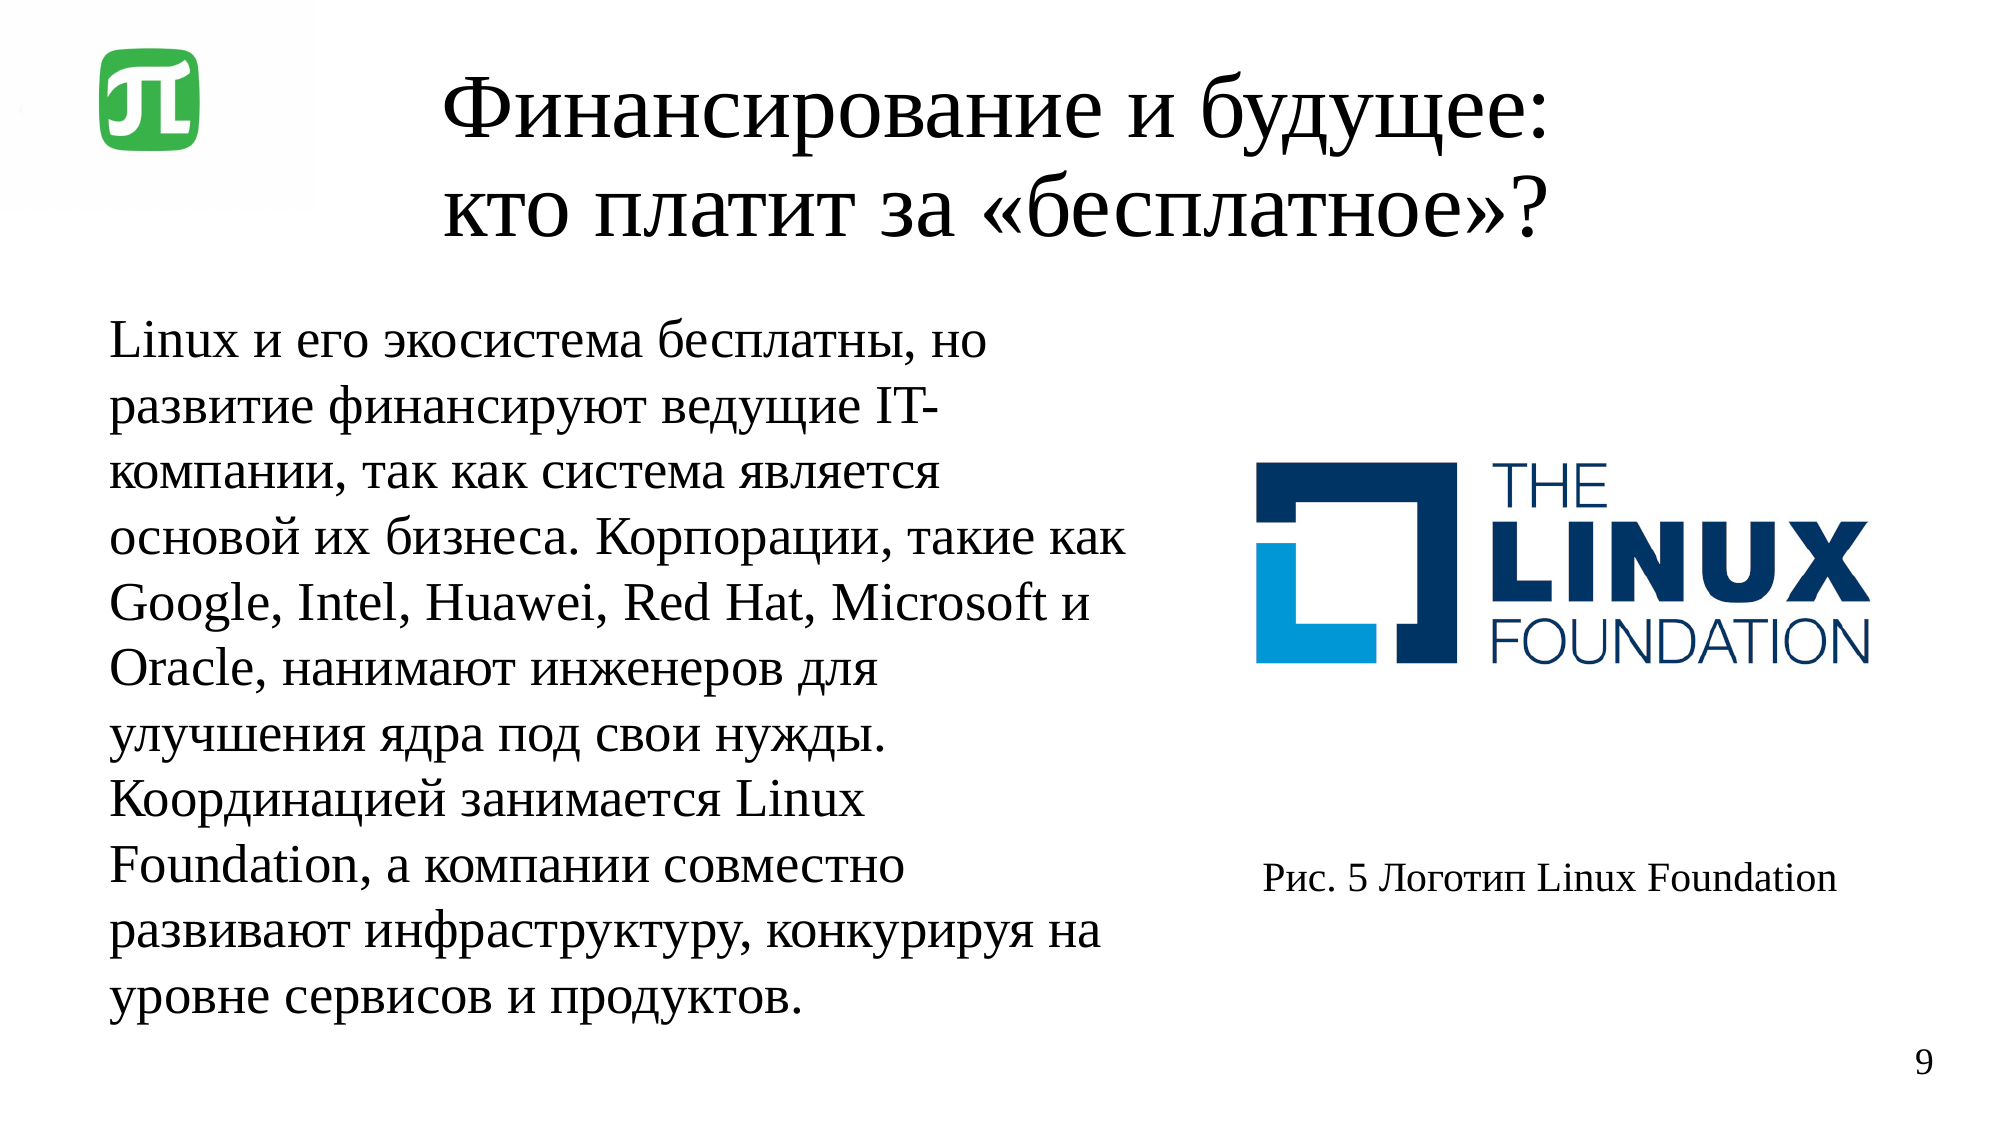

Финансирование и будущее:
кто платит за «бесплатное»?
# Linux и его экосистема бесплатны, но развитие финансируют ведущие IT-компании, так как система является основой их бизнеса. Корпорации, такие как Google, Intel, Huawei, Red Hat, Microsoft и Oracle, нанимают инженеров для улучшения ядра под свои нужды. Координацией занимается Linux Foundation, а компании совместно развивают инфраструктуру, конкурируя на уровне сервисов и продуктов.
Рис. 5 Логотип Linux Foundation
9